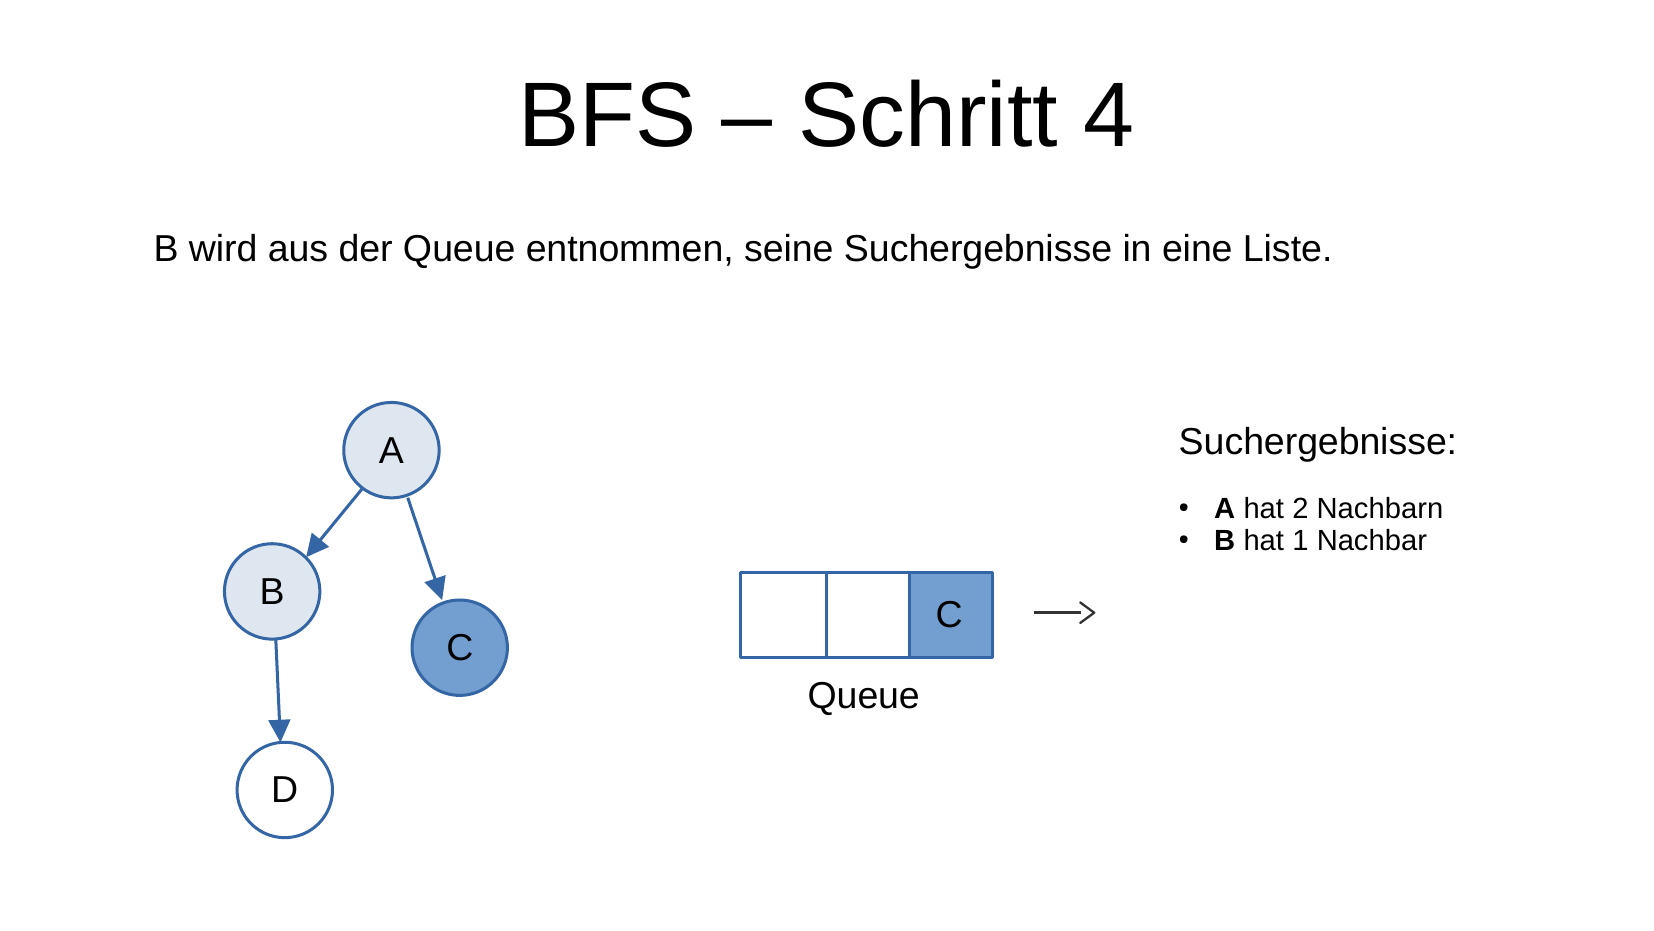

# BFS – Schritt 4
B wird aus der Queue entnommen, seine Suchergebnisse in eine Liste.
A
Suchergebnisse:
A hat 2 Nachbarn
B hat 1 Nachbar
B
C
C
Queue
D